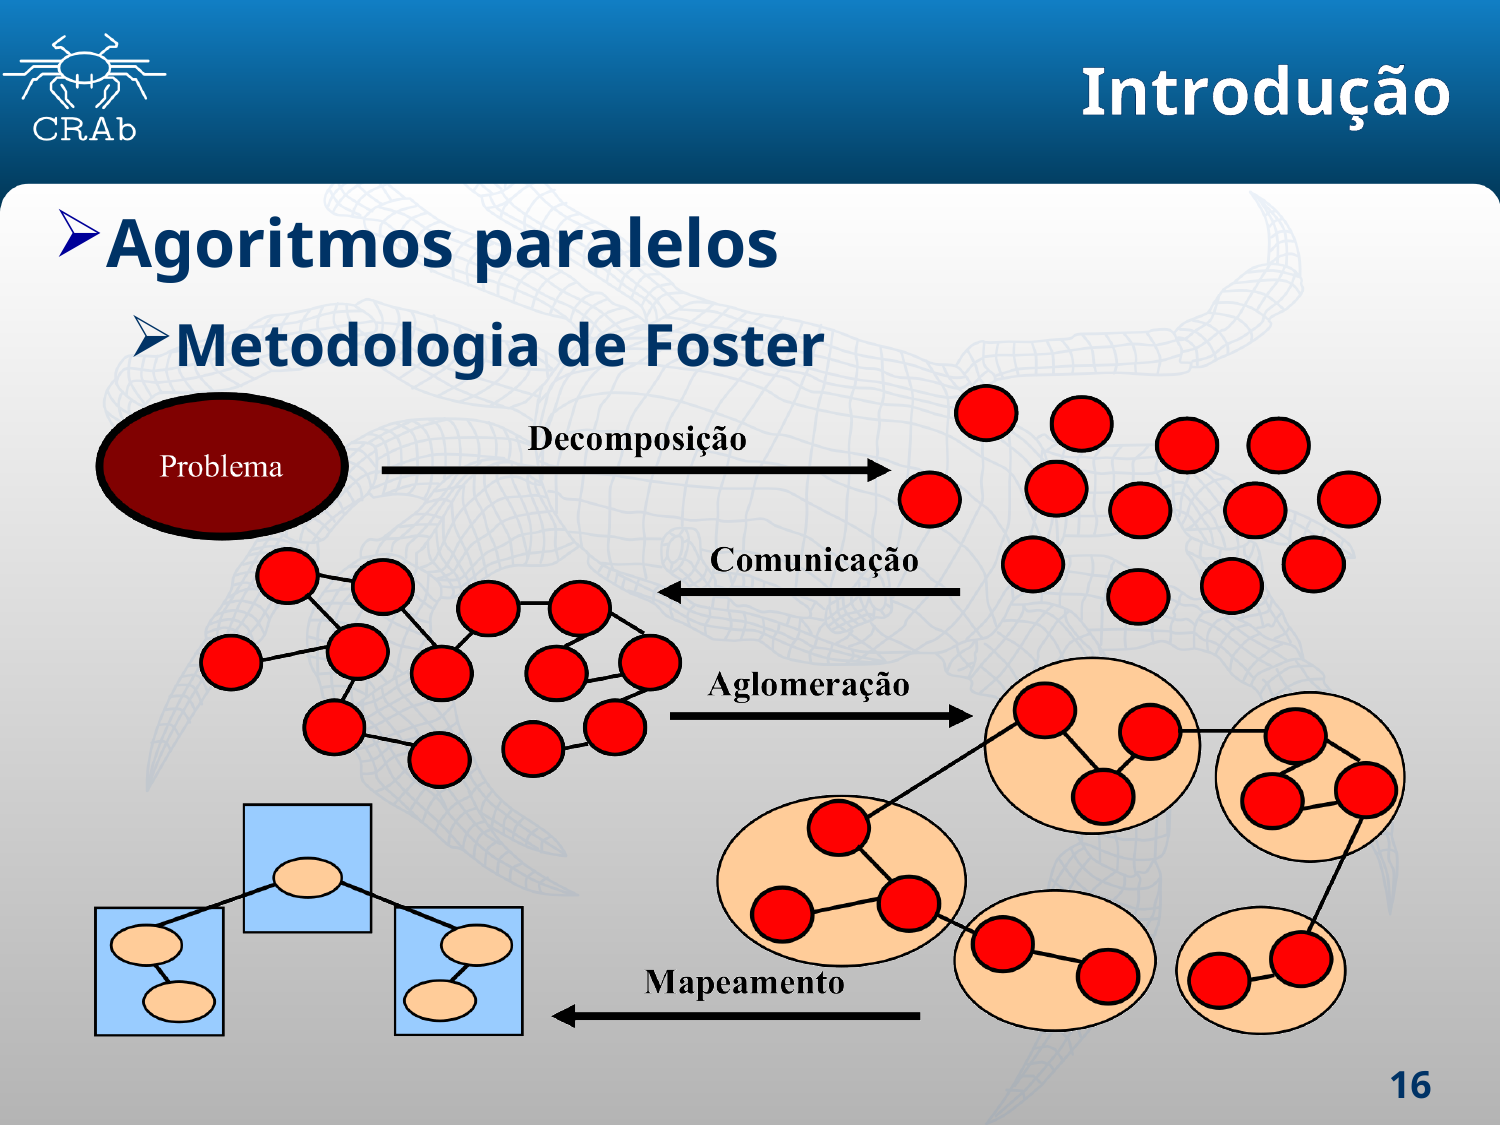

# Introdução
Agoritmos paralelos
Metodologia de Foster